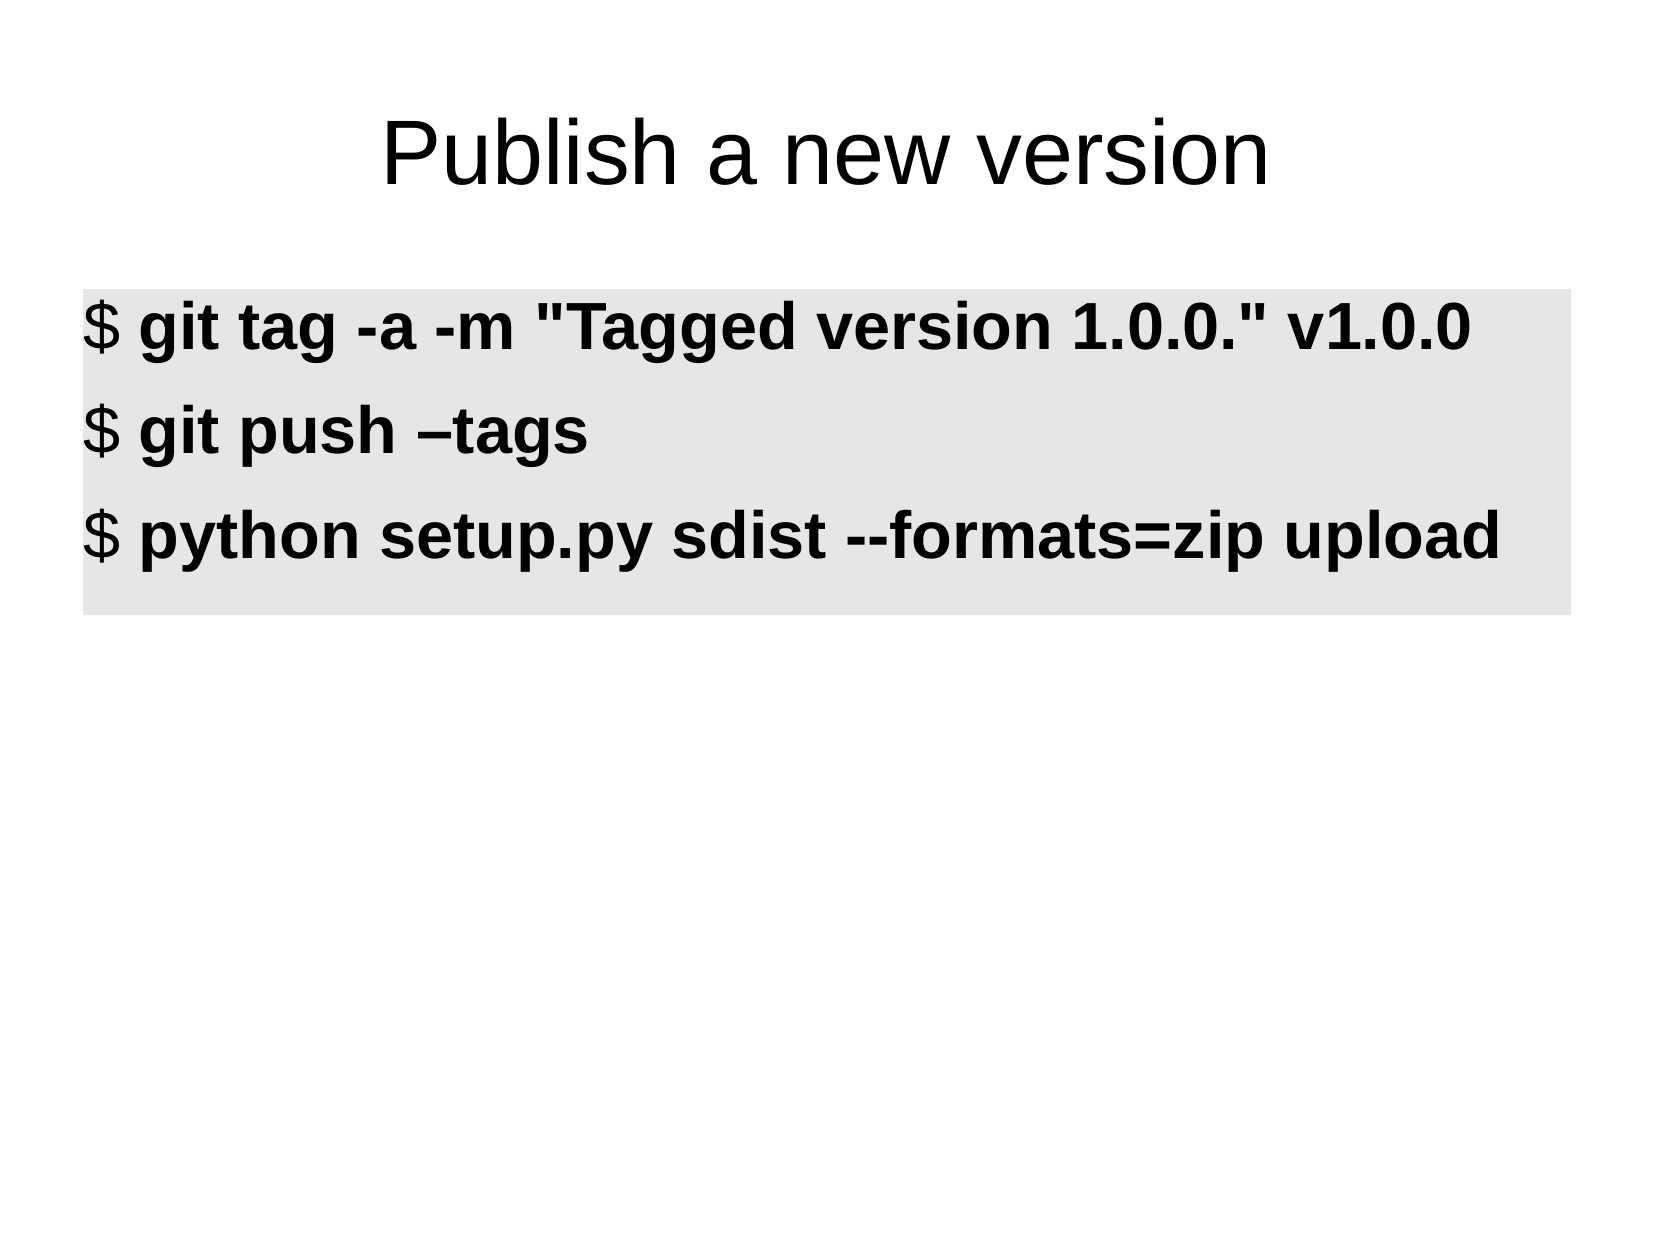

# Publish a new version
$ git tag -a -m "Tagged version 1.0.0." v1.0.0
$ git push –tags
$ python setup.py sdist --formats=zip upload